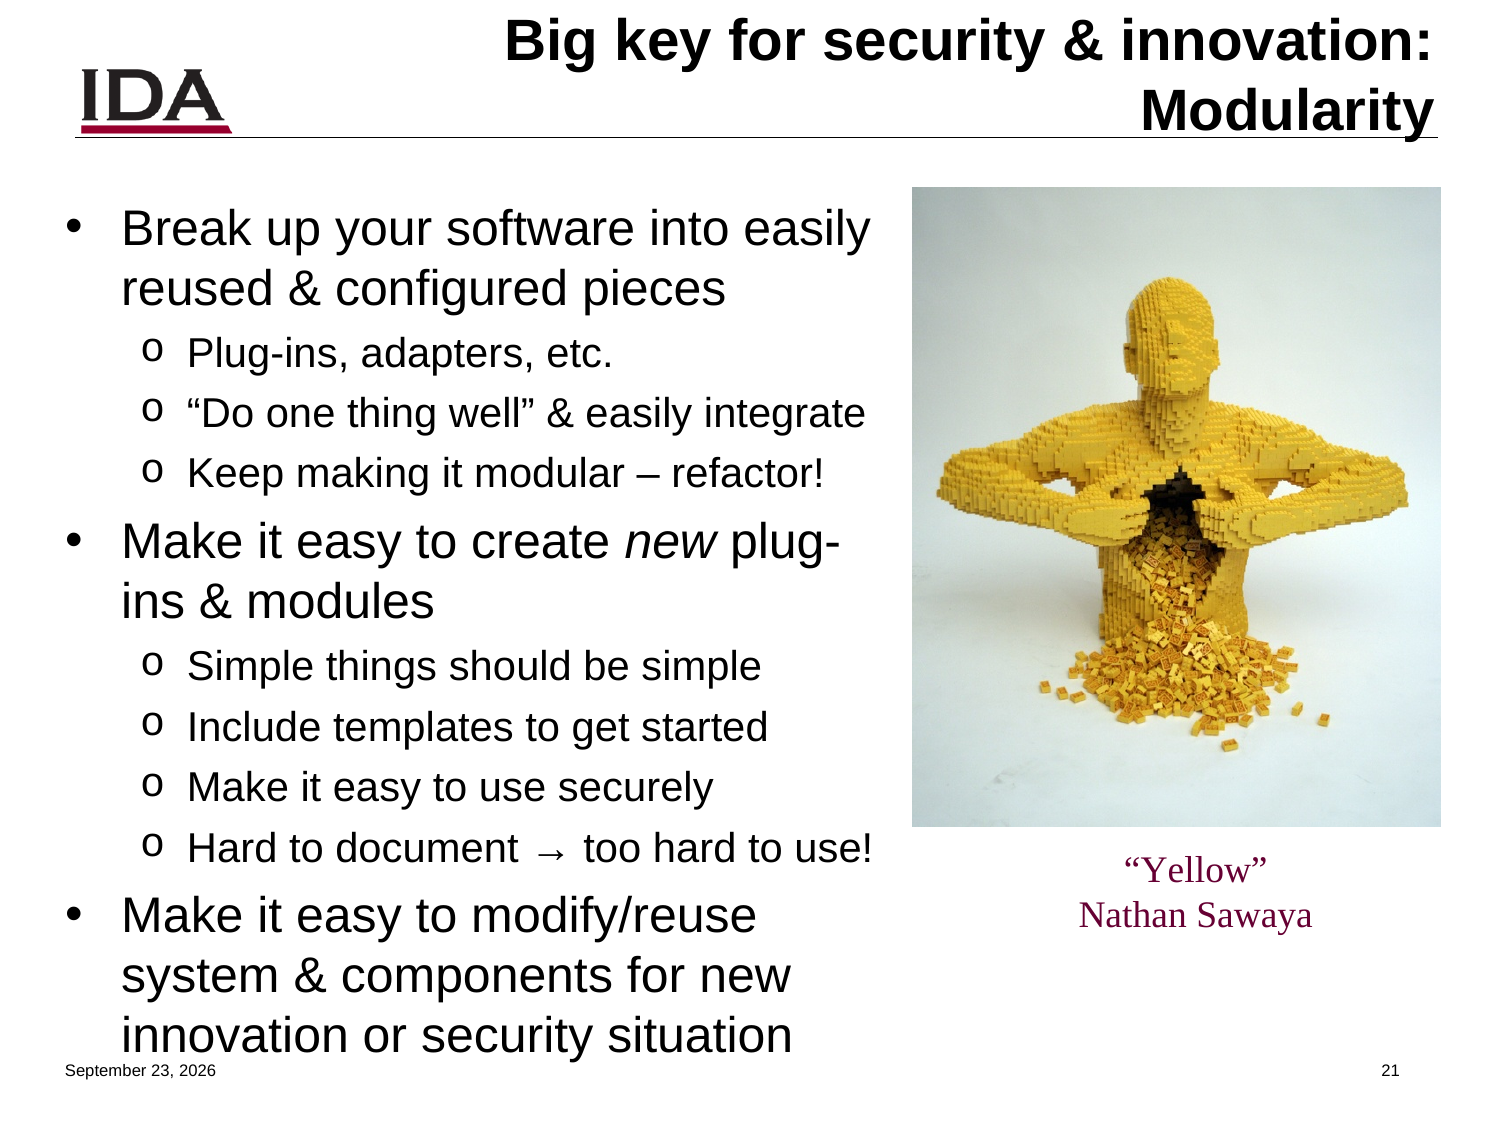

# Big key for security & innovation: Modularity
Break up your software into easily reused & configured pieces
Plug-ins, adapters, etc.
“Do one thing well” & easily integrate
Keep making it modular – refactor!
Make it easy to create new plug-ins & modules
Simple things should be simple
Include templates to get started
Make it easy to use securely
Hard to document → too hard to use!
Make it easy to modify/reuse system & components for new innovation or security situation
“Yellow”
Nathan Sawaya